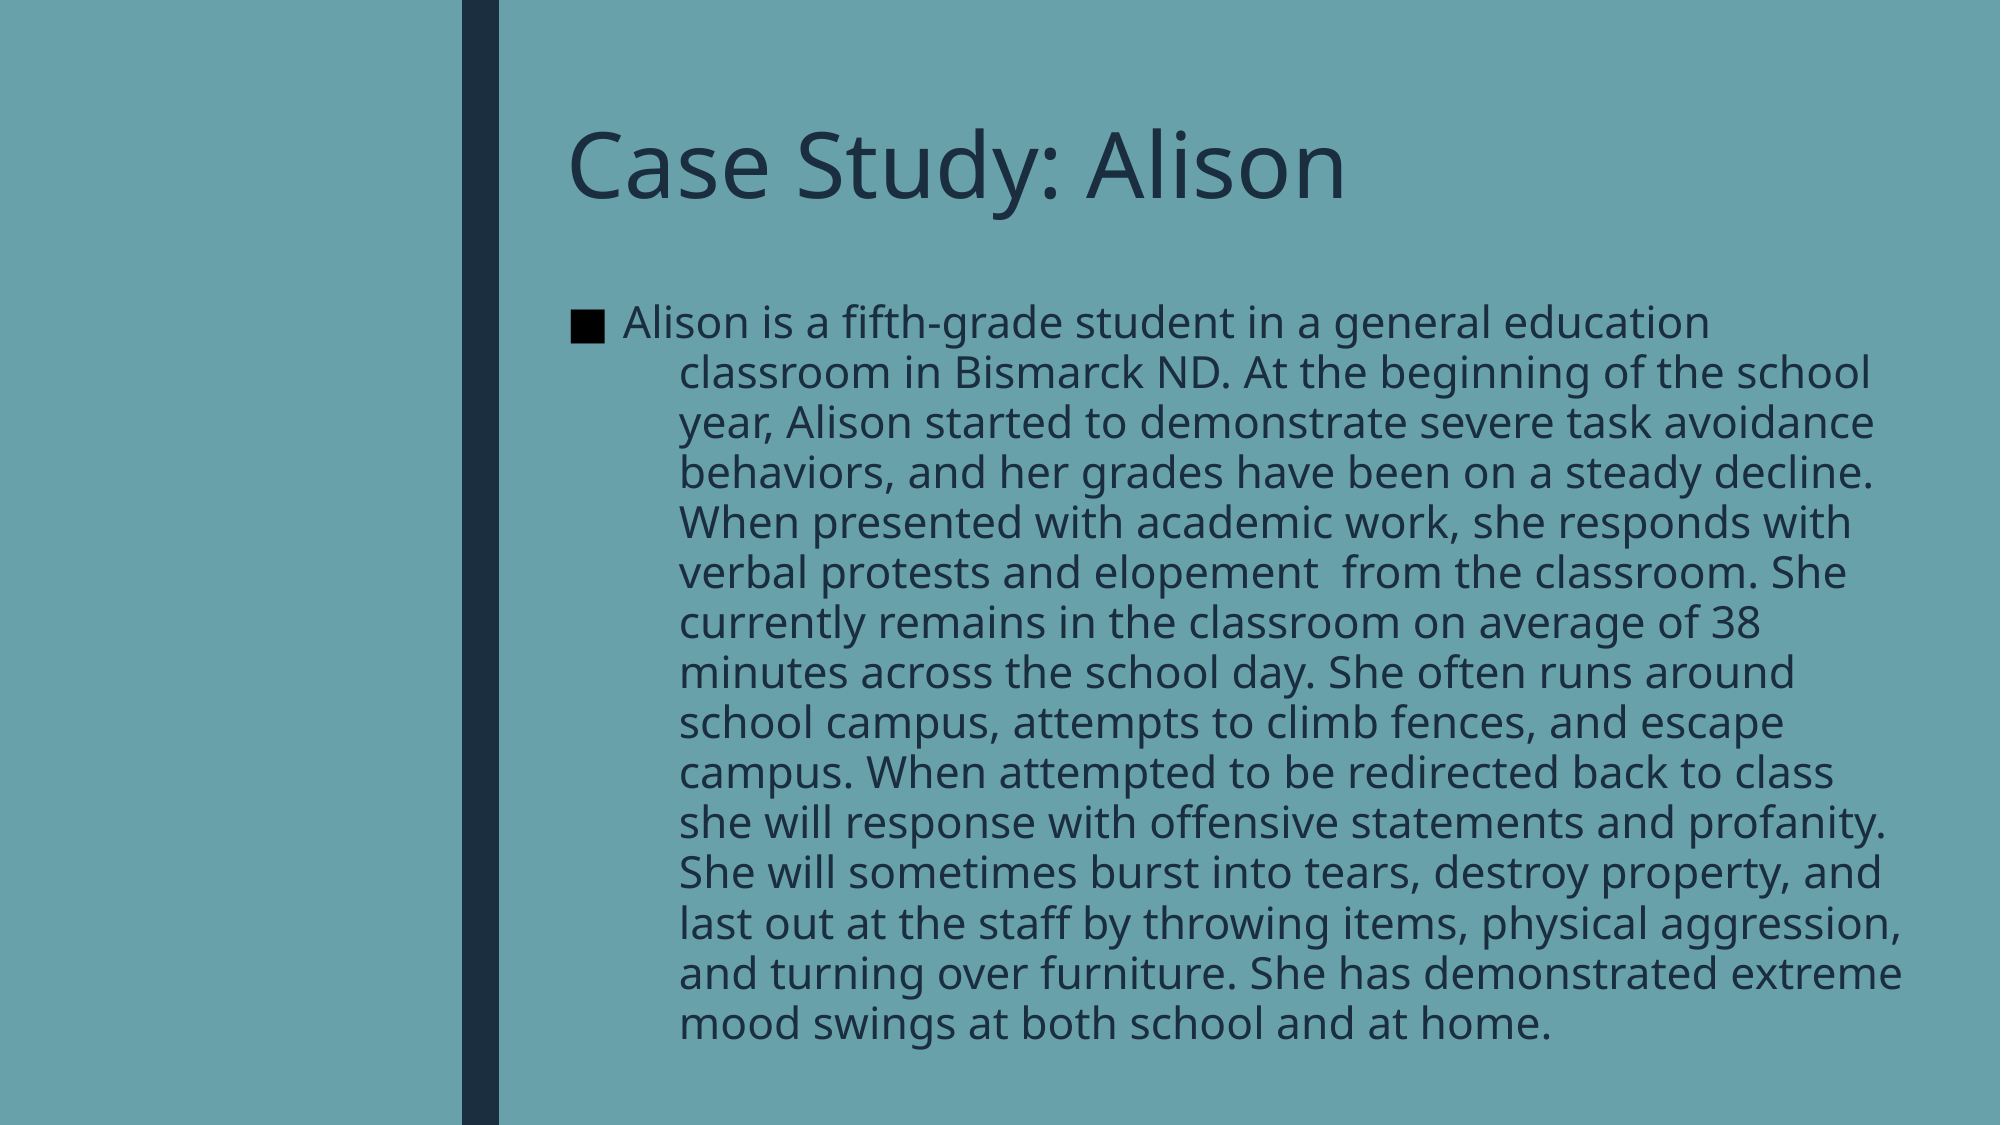

# Case Study: Alison
Alison is a fifth-grade student in a general education classroom in Bismarck ND. At the beginning of the school year, Alison started to demonstrate severe task avoidance behaviors, and her grades have been on a steady decline. When presented with academic work, she responds with verbal protests and elopement from the classroom. She currently remains in the classroom on average of 38 minutes across the school day. She often runs around school campus, attempts to climb fences, and escape campus. When attempted to be redirected back to class she will response with offensive statements and profanity. She will sometimes burst into tears, destroy property, and last out at the staff by throwing items, physical aggression, and turning over furniture. She has demonstrated extreme mood swings at both school and at home.